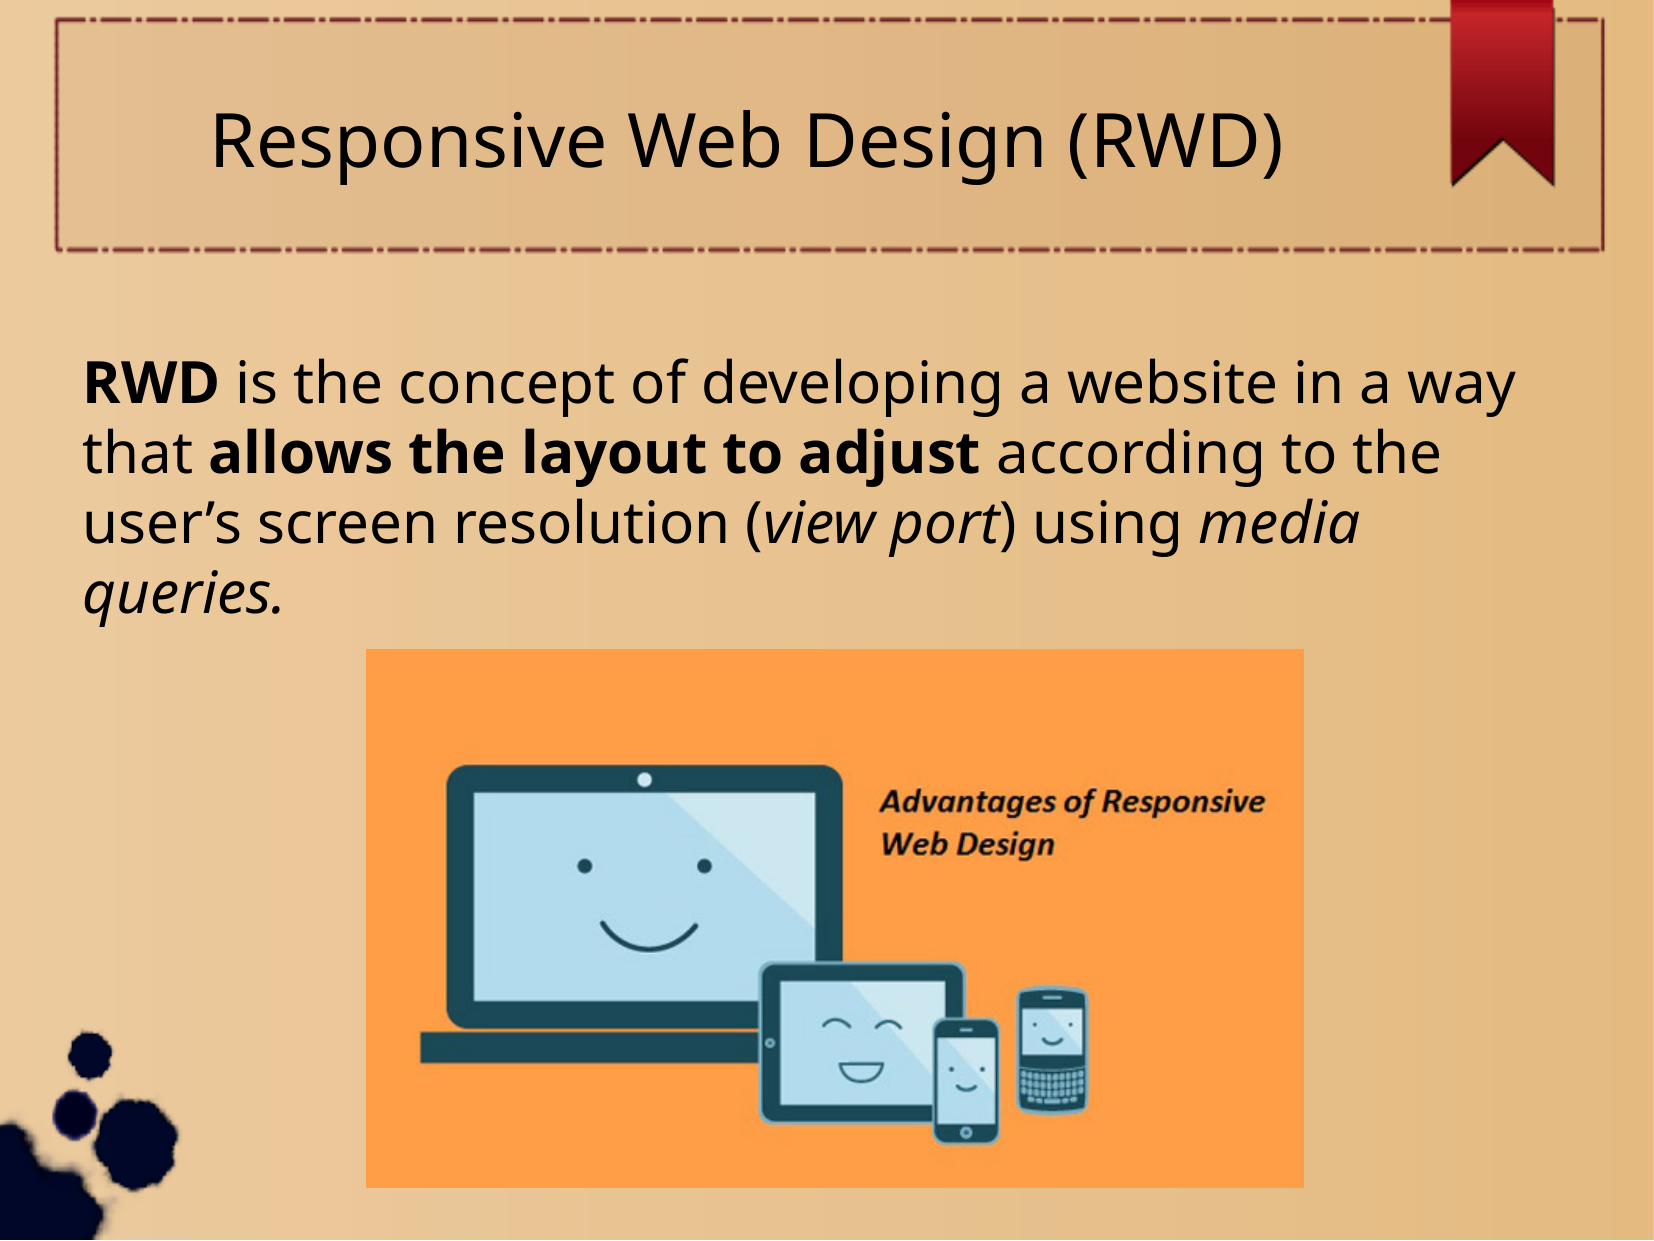

RWD is the concept of developing a website in a way that allows the layout to adjust according to the user’s screen resolution (view port) using media queries.
Responsive Web Design (RWD)